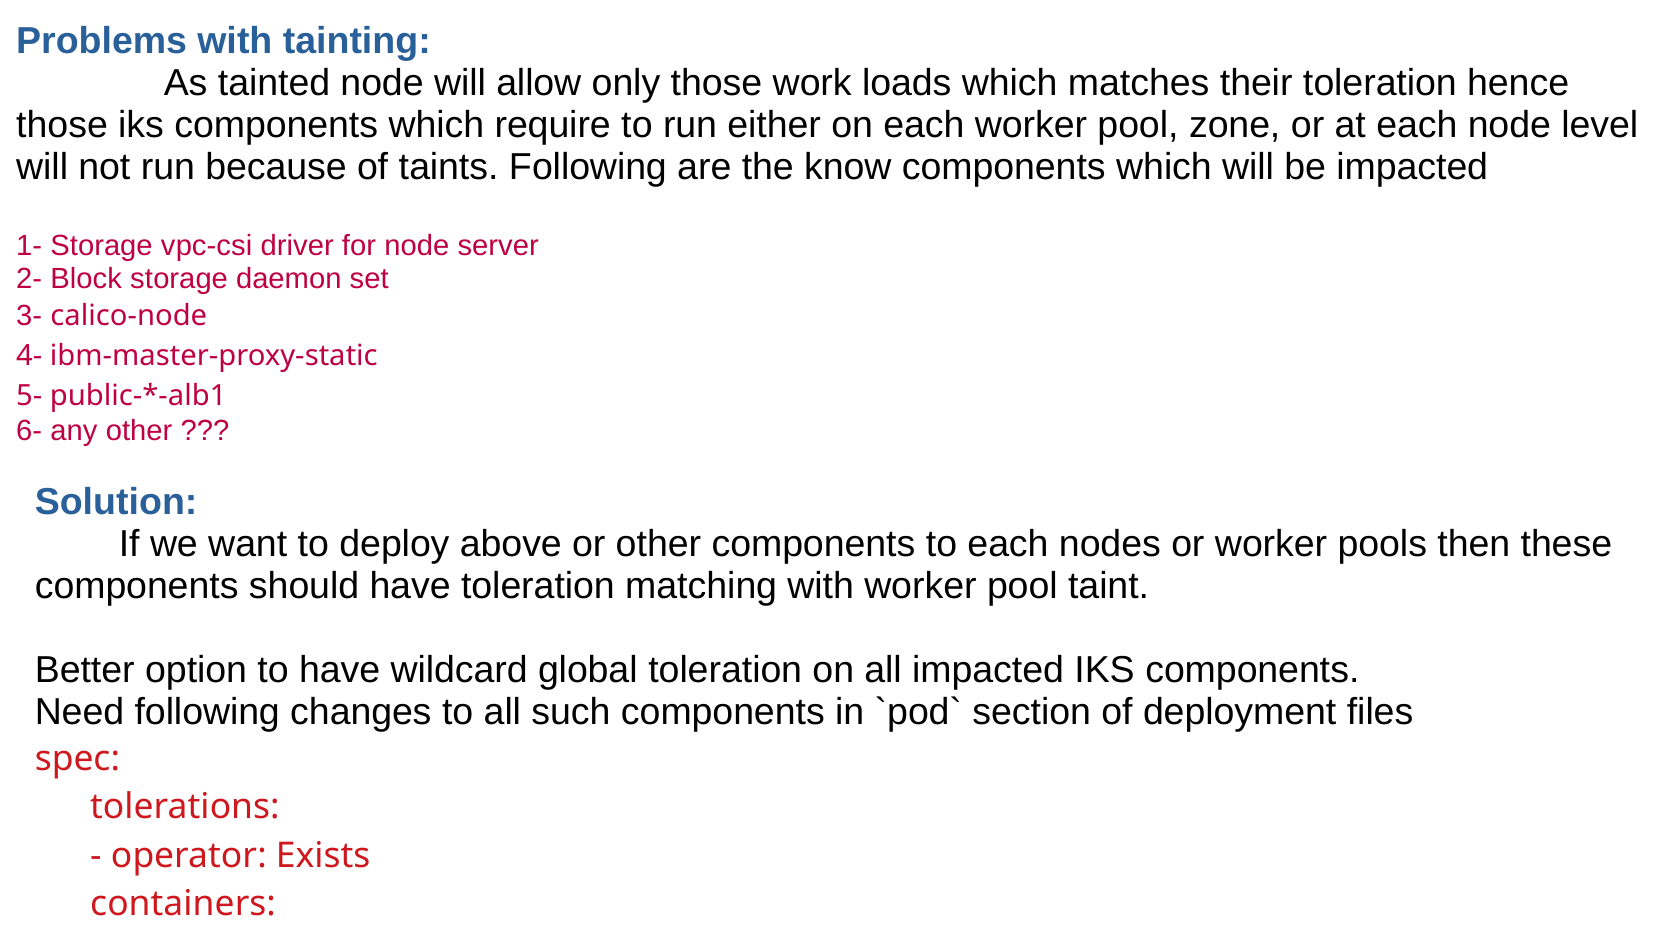

Problems with tainting:
		As tainted node will allow only those work loads which matches their toleration hence
those iks components which require to run either on each worker pool, zone, or at each node level
will not run because of taints. Following are the know components which will be impacted
1- Storage vpc-csi driver for node server
2- Block storage daemon set
3- calico-node
4- ibm-master-proxy-static
5- public-*-alb1
6- any other ???
Solution:
 If we want to deploy above or other components to each nodes or worker pools then these components should have toleration matching with worker pool taint.
Better option to have wildcard global toleration on all impacted IKS components.
Need following changes to all such components in `pod` section of deployment files
spec:
 tolerations:
 - operator: Exists
 containers: